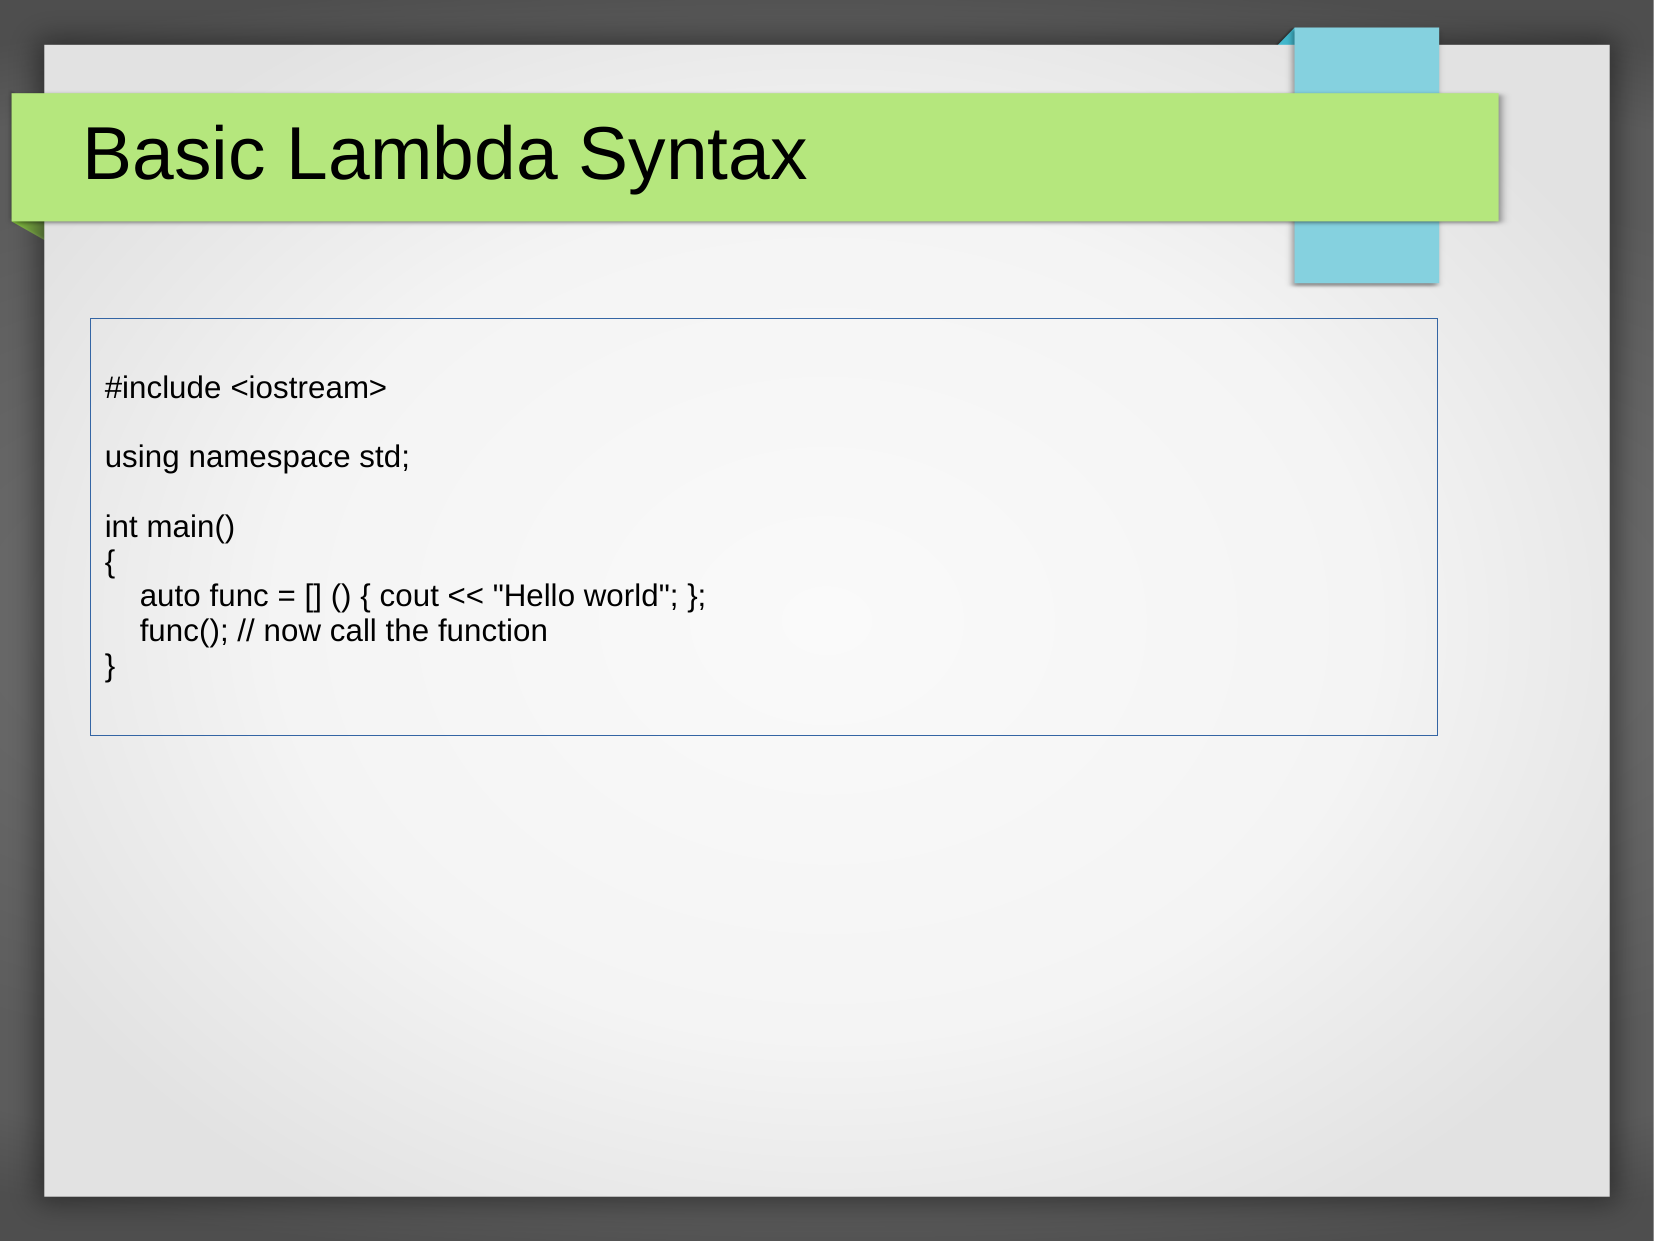

# Basic Lambda Syntax
#include <iostream>
using namespace std;
int main()
{
 auto func = [] () { cout << "Hello world"; };
 func(); // now call the function
}